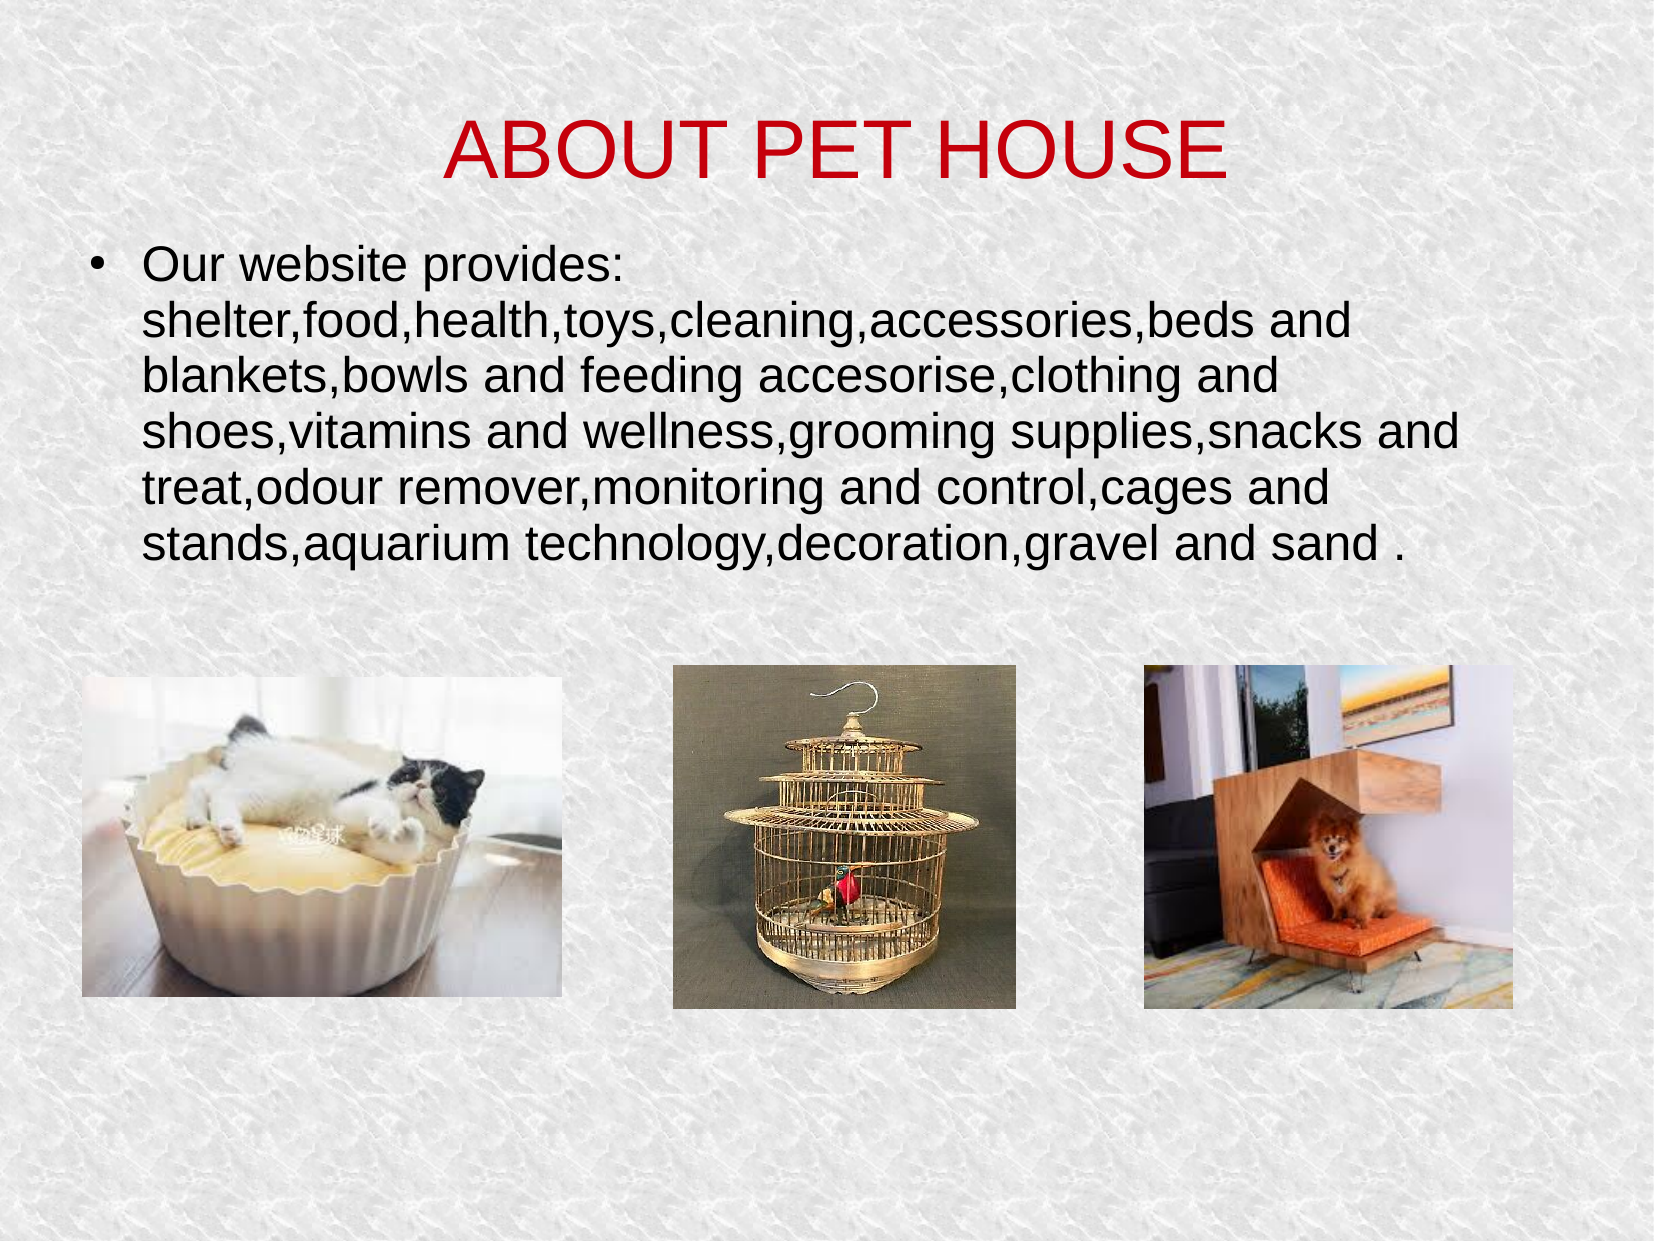

ABOUT PET HOUSE
# Our website provides: shelter,food,health,toys,cleaning,accessories,beds and blankets,bowls and feeding accesorise,clothing and shoes,vitamins and wellness,grooming supplies,snacks and treat,odour remover,monitoring and control,cages and stands,aquarium technology,decoration,gravel and sand .